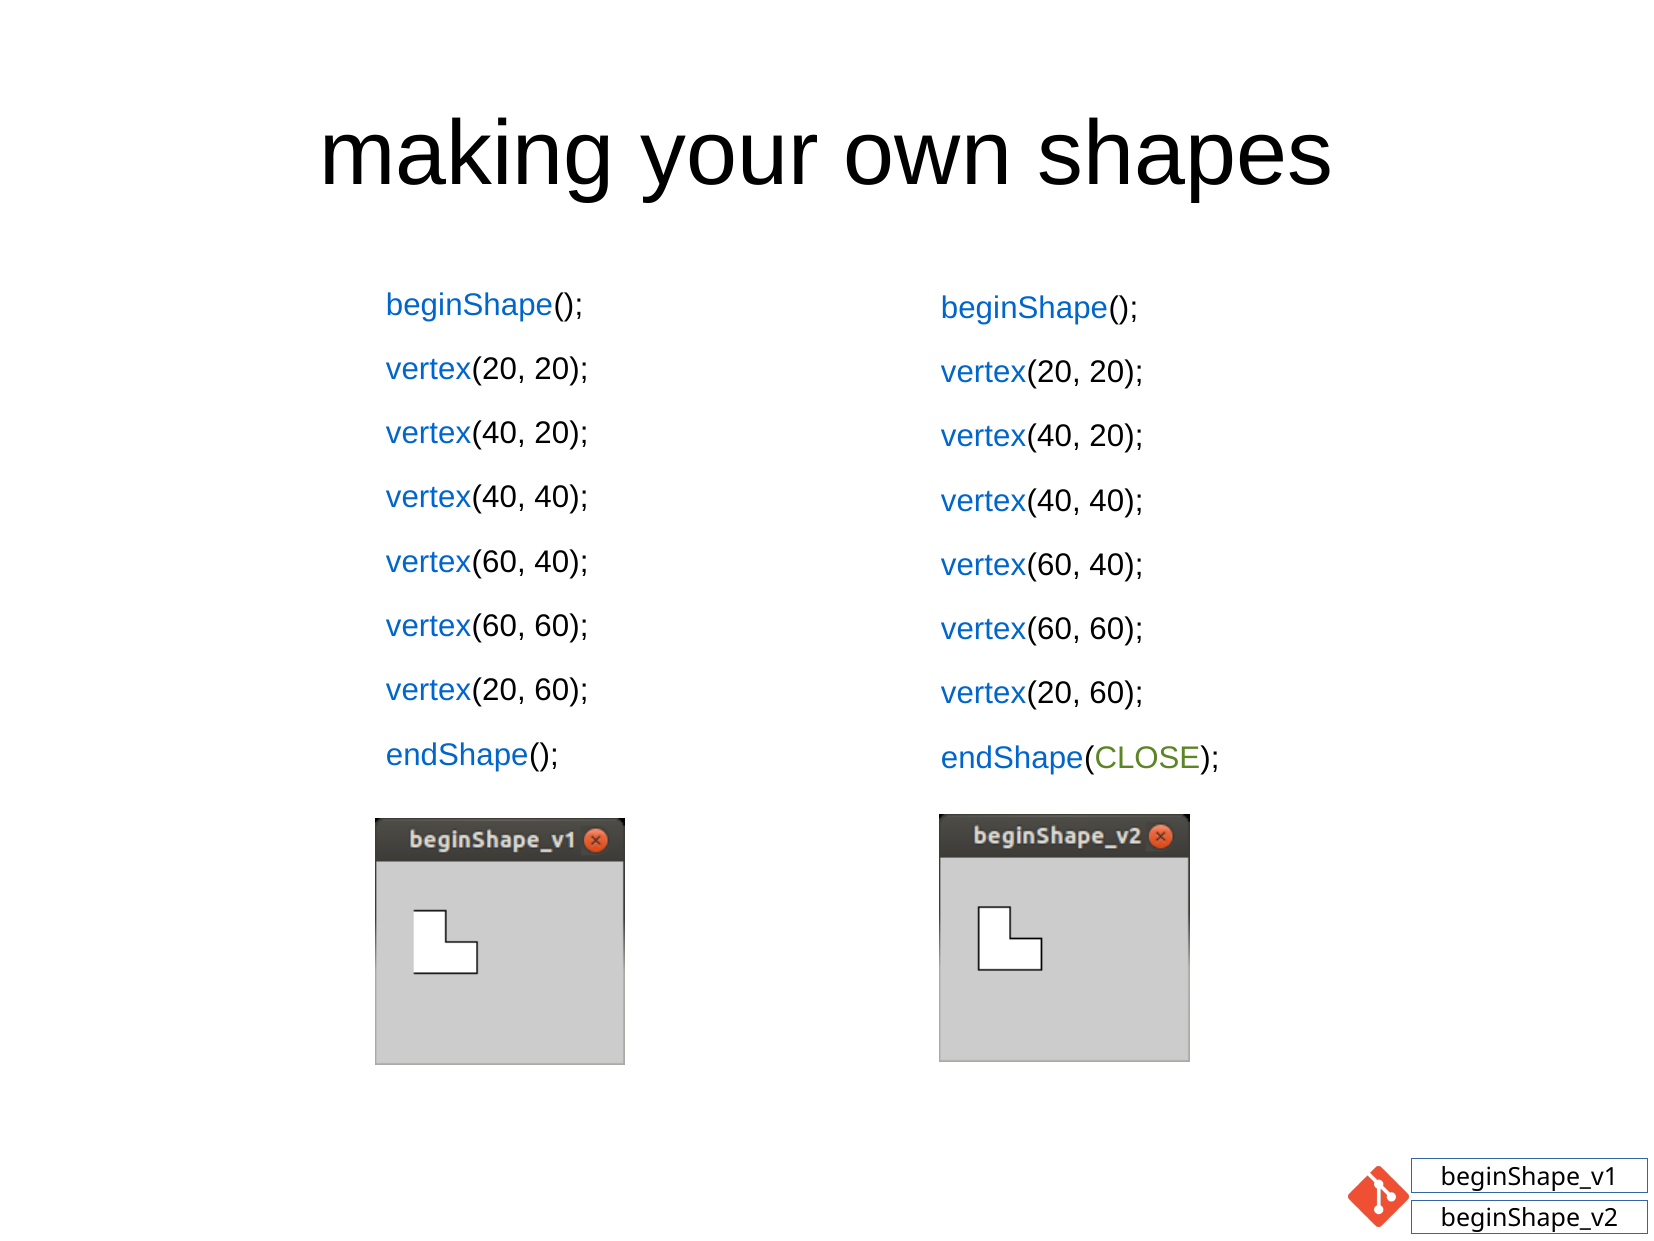

# making your own shapes
beginShape();
vertex(20, 20);
vertex(40, 20);
vertex(40, 40);
vertex(60, 40);
vertex(60, 60);
vertex(20, 60);
endShape();
beginShape();
vertex(20, 20);
vertex(40, 20);
vertex(40, 40);
vertex(60, 40);
vertex(60, 60);
vertex(20, 60);
endShape(CLOSE);
beginShape_v1
beginShape_v2